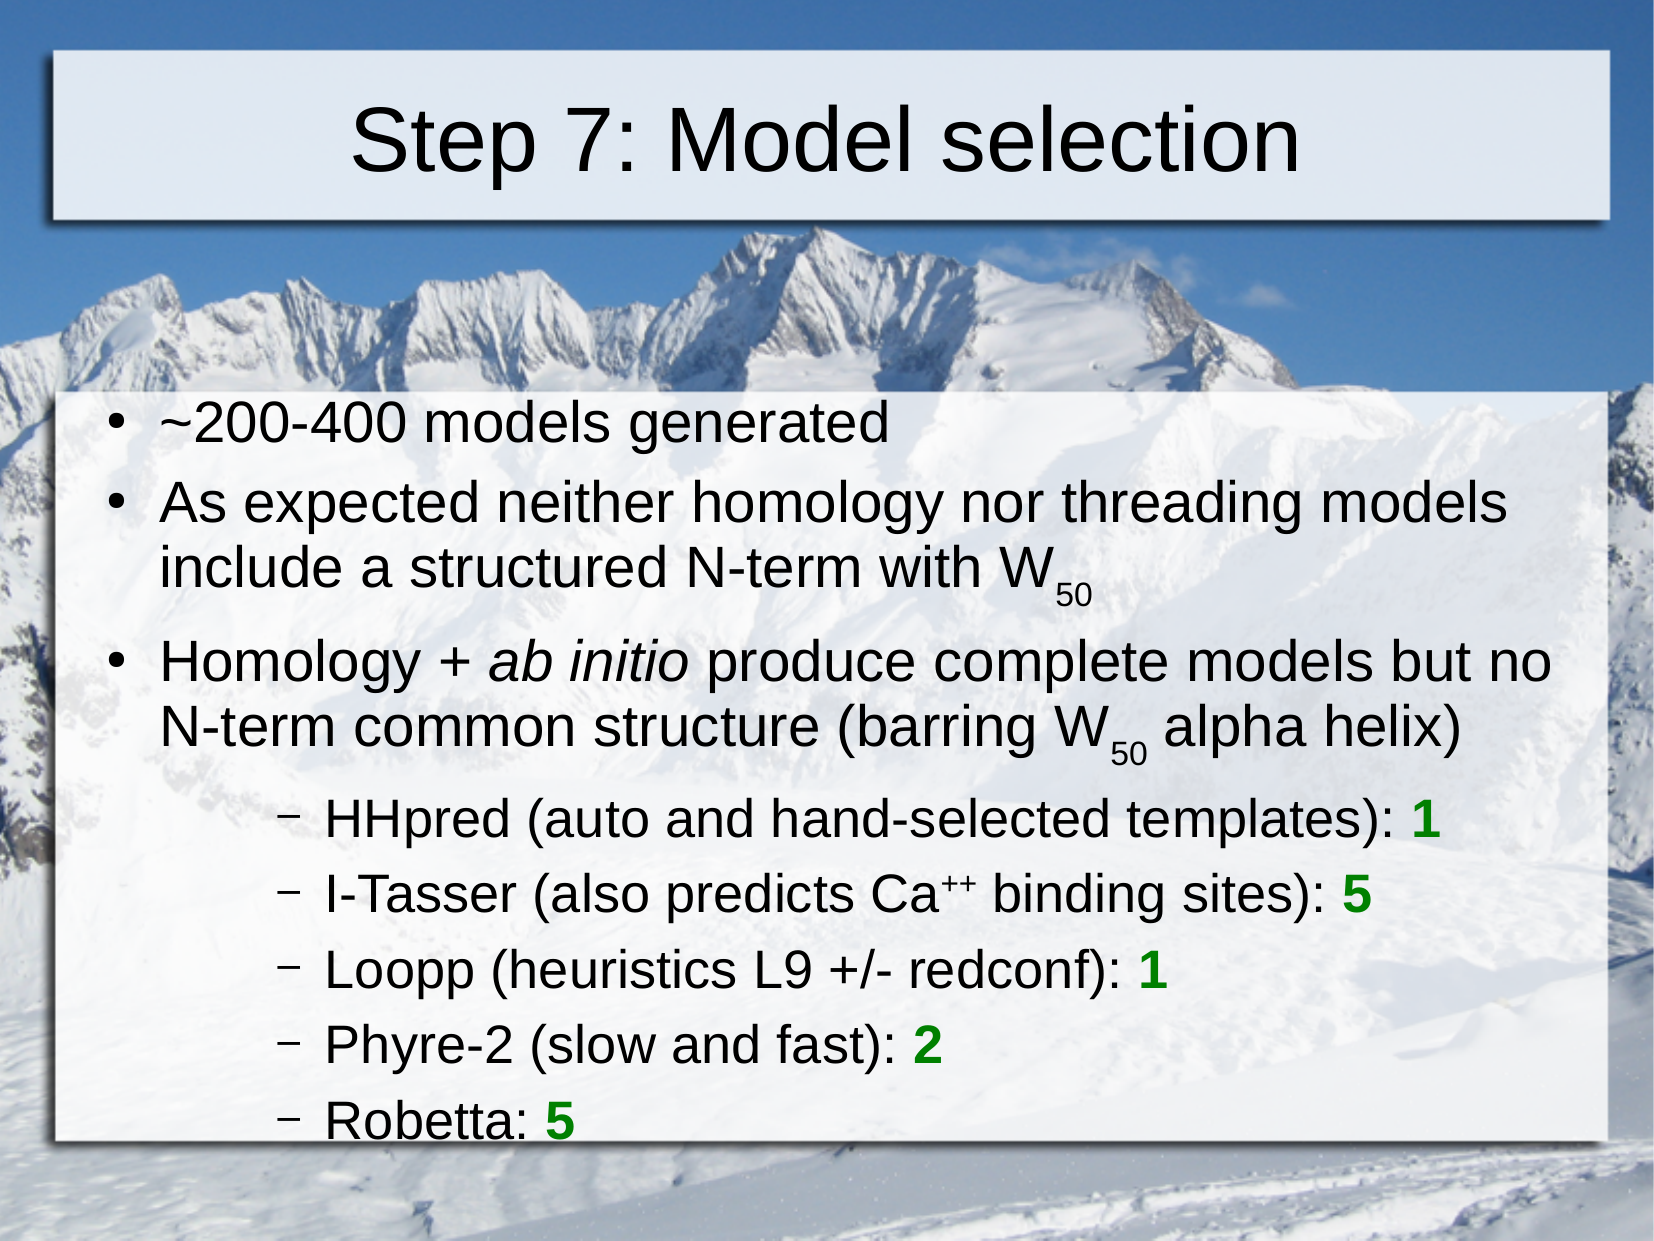

# Step 7: Model selection
~200-400 models generated
As expected neither homology nor threading models include a structured N-term with W50
Homology + ab initio produce complete models but no N-term common structure (barring W50 alpha helix)
HHpred (auto and hand-selected templates): 1
I-Tasser (also predicts Ca++ binding sites): 5
Loopp (heuristics L9 +/- redconf): 1
Phyre-2 (slow and fast): 2
Robetta: 5